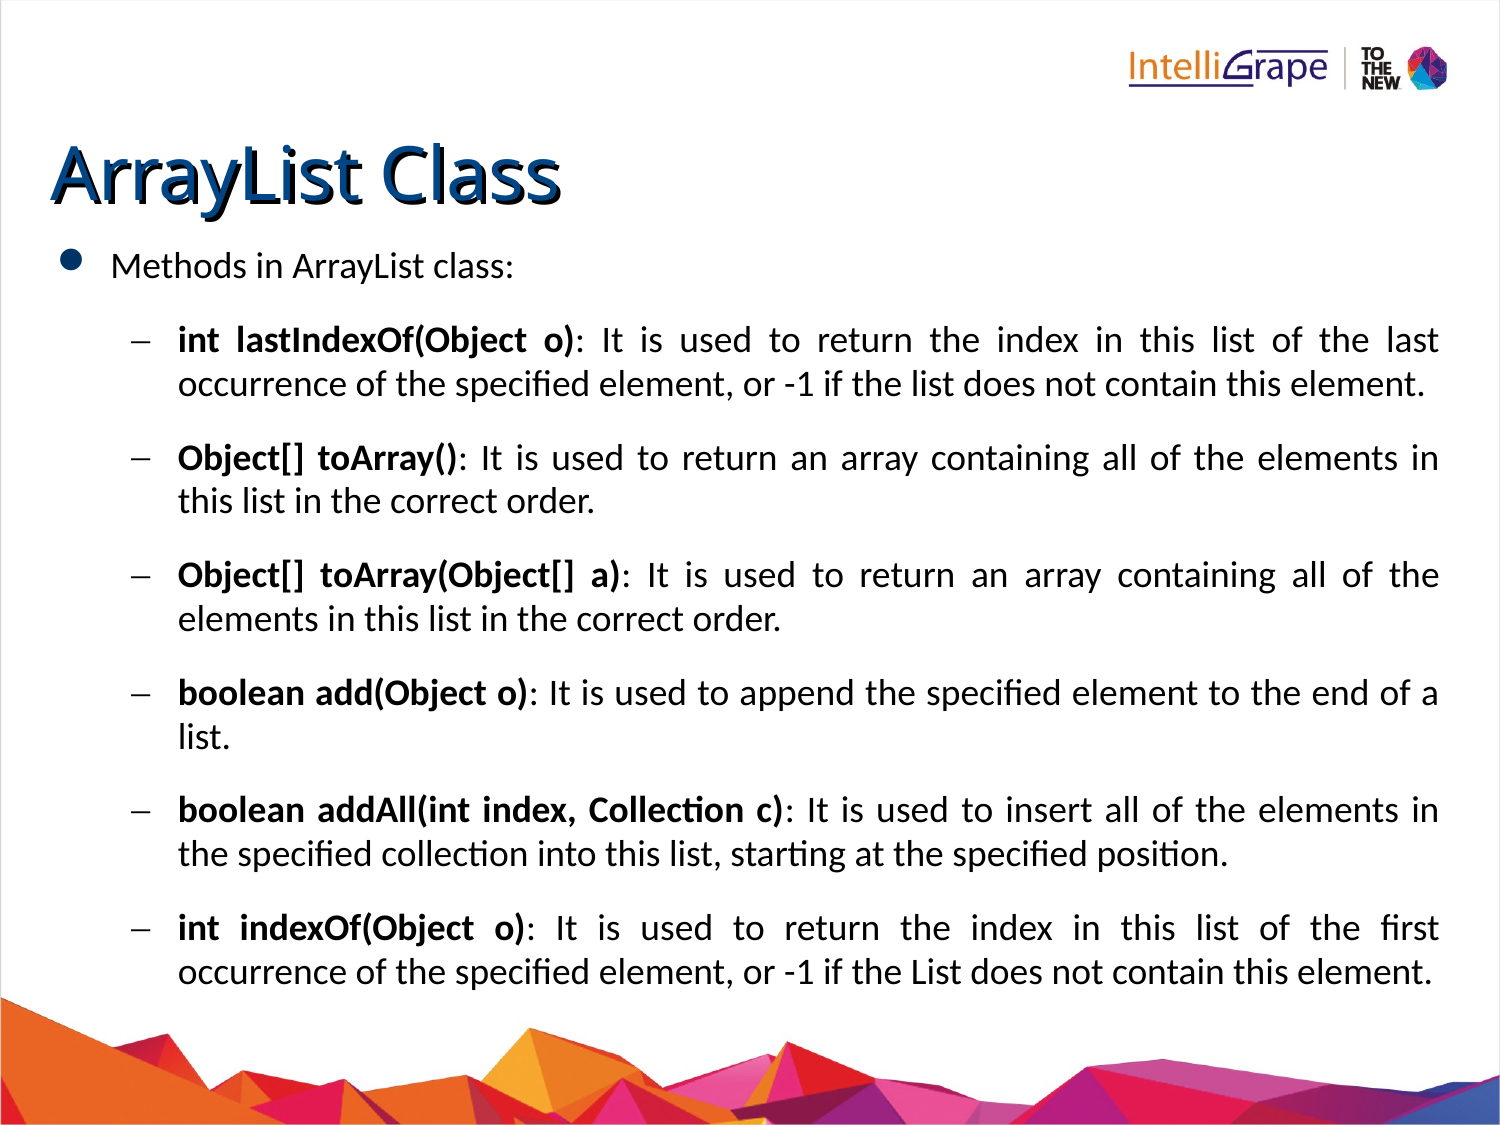

ArrayList Class
Methods in ArrayList class:
int lastIndexOf(Object o): It is used to return the index in this list of the last occurrence of the specified element, or -1 if the list does not contain this element.
Object[] toArray(): It is used to return an array containing all of the elements in this list in the correct order.
Object[] toArray(Object[] a): It is used to return an array containing all of the elements in this list in the correct order.
boolean add(Object o): It is used to append the specified element to the end of a list.
boolean addAll(int index, Collection c): It is used to insert all of the elements in the specified collection into this list, starting at the specified position.
int indexOf(Object o): It is used to return the index in this list of the first occurrence of the specified element, or -1 if the List does not contain this element.